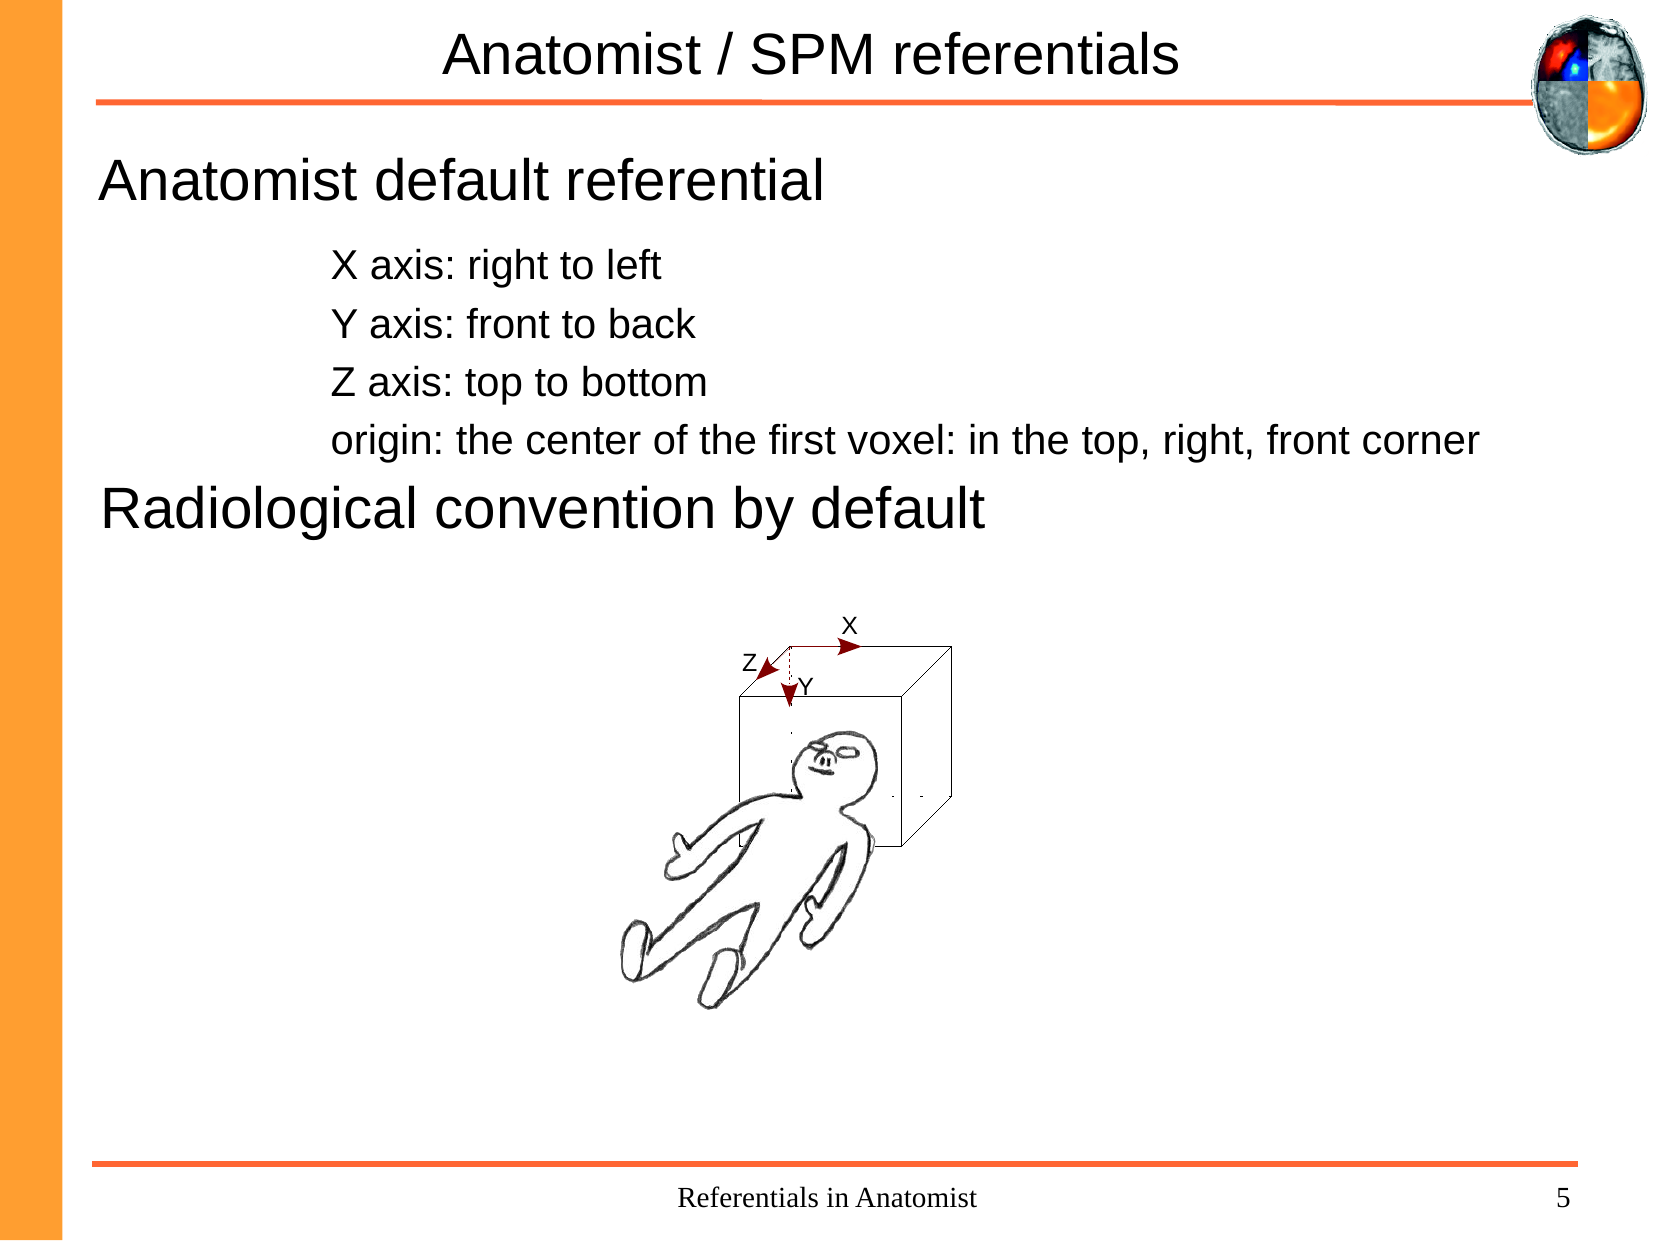

# Anatomist / SPM referentials
 Anatomist default referential
X axis: right to left
Y axis: front to back
Z axis: top to bottom
origin: the center of the first voxel: in the top, right, front corner
Radiological convention by default
X
Z
Y
Referentials in Anatomist
5